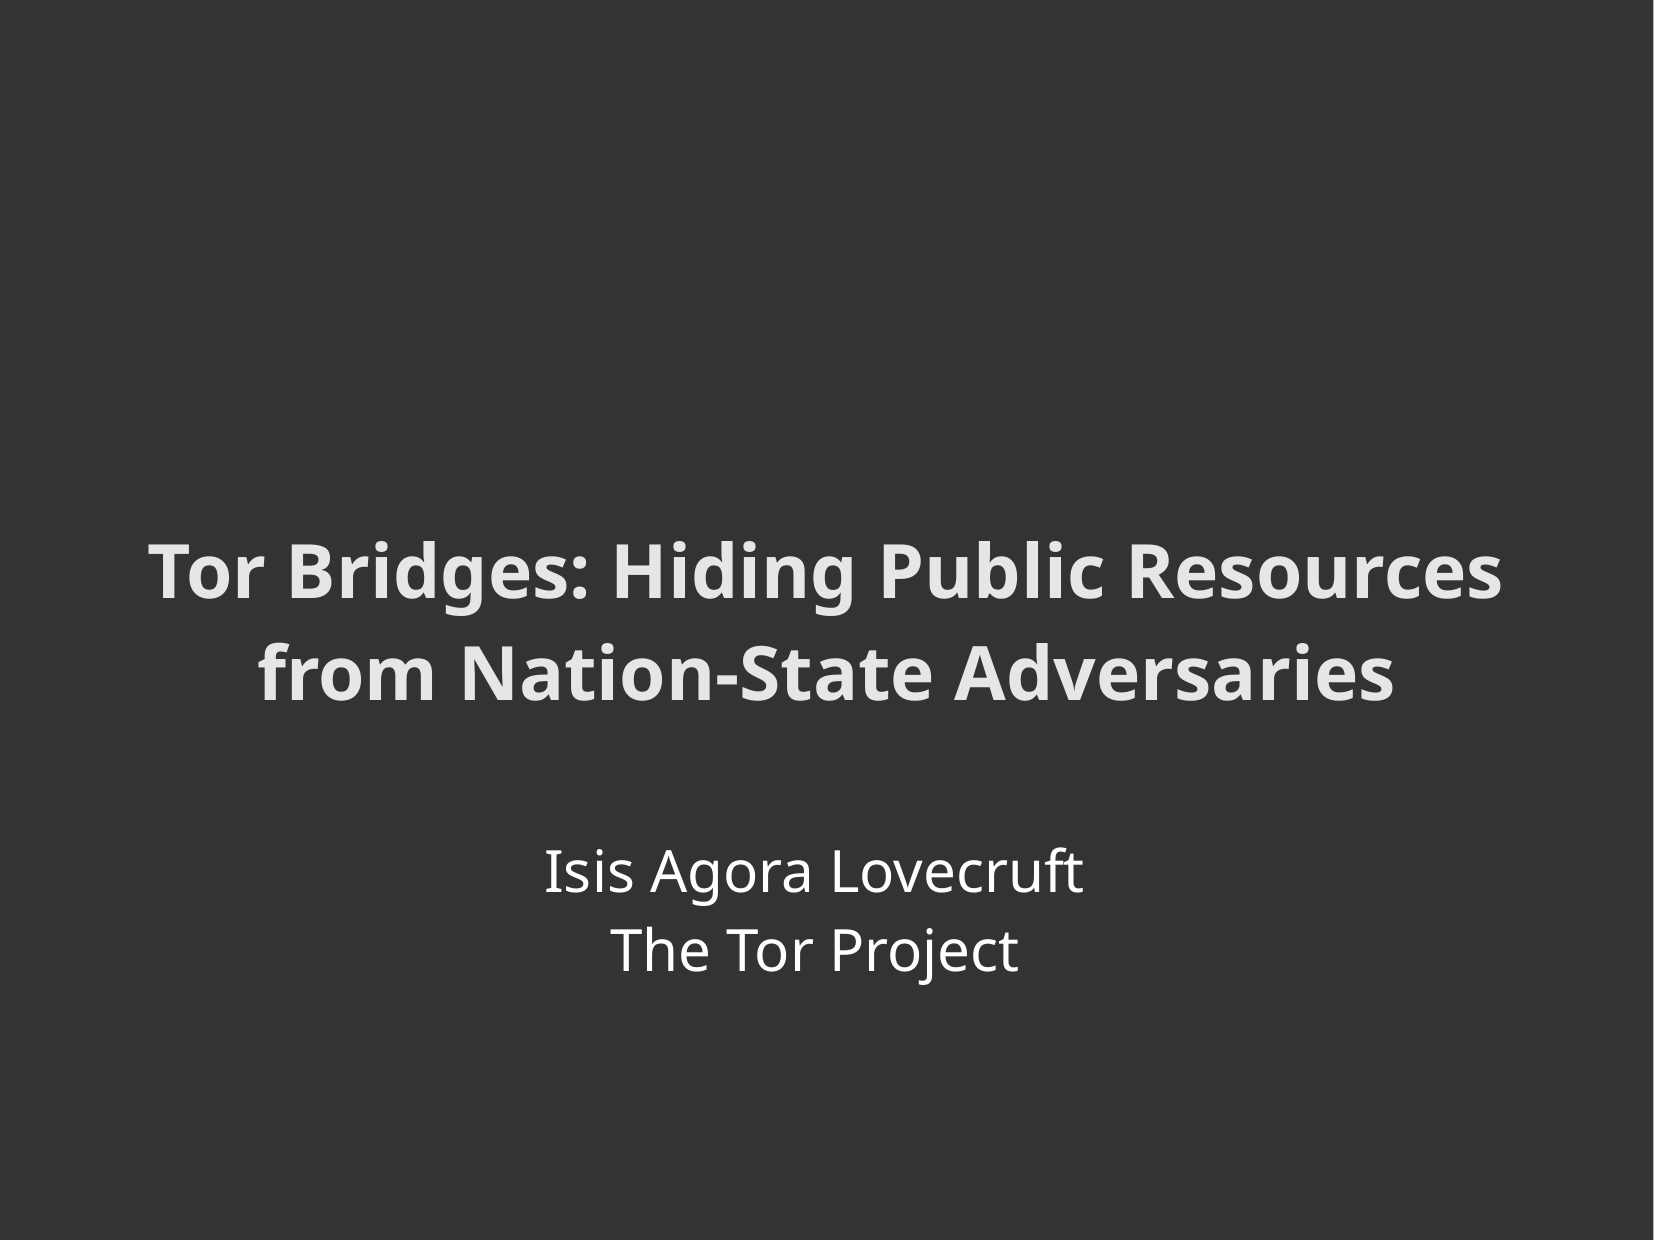

# Tor Bridges: Hiding Public Resources from Nation-State Adversaries
Isis Agora Lovecruft
The Tor Project